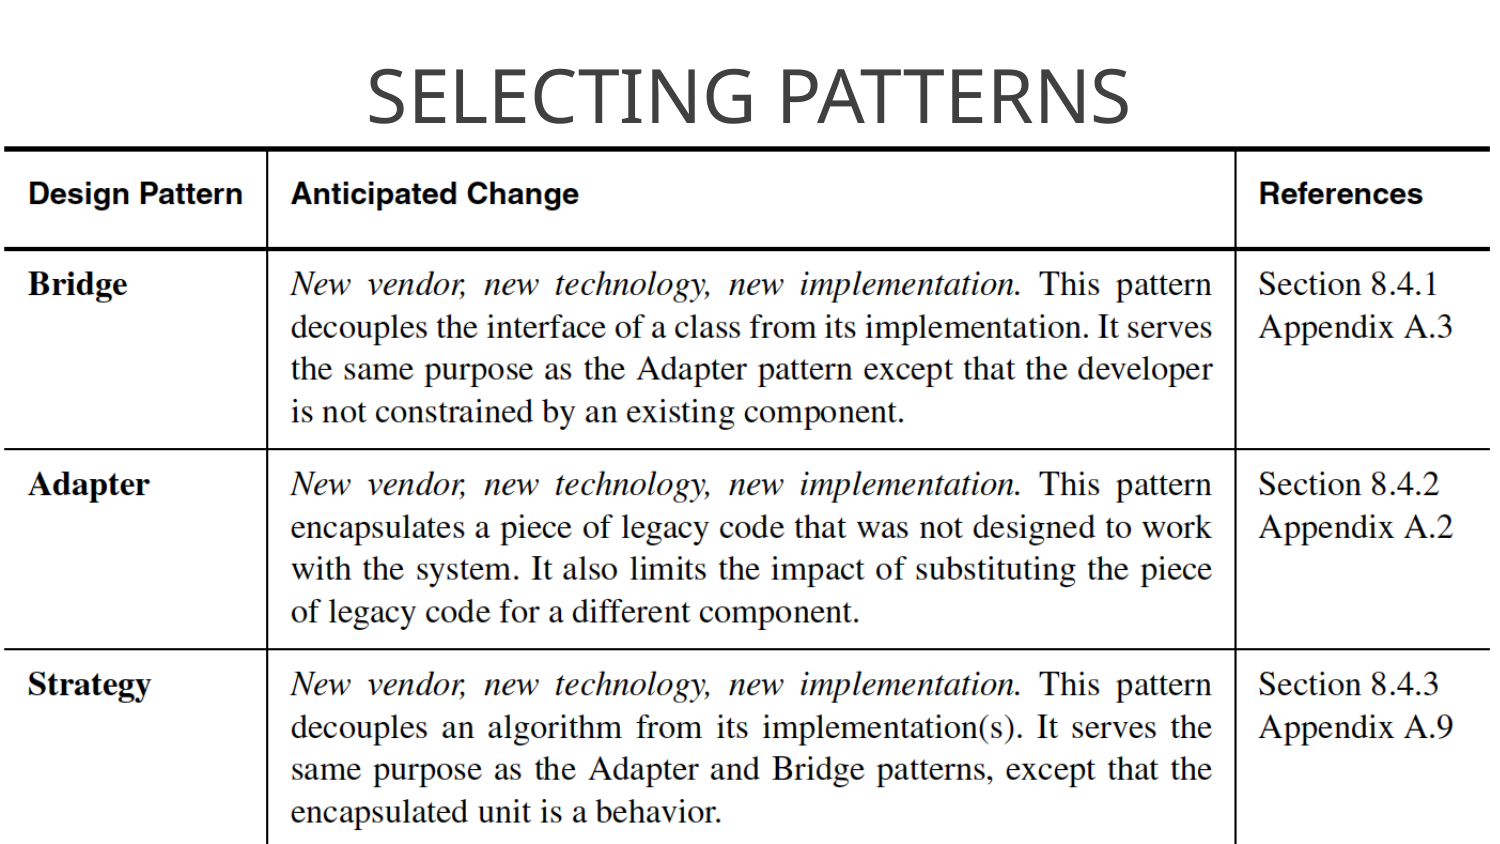

# Selecting patterns
OOSE
UNIT 05 - Object Oriented Design